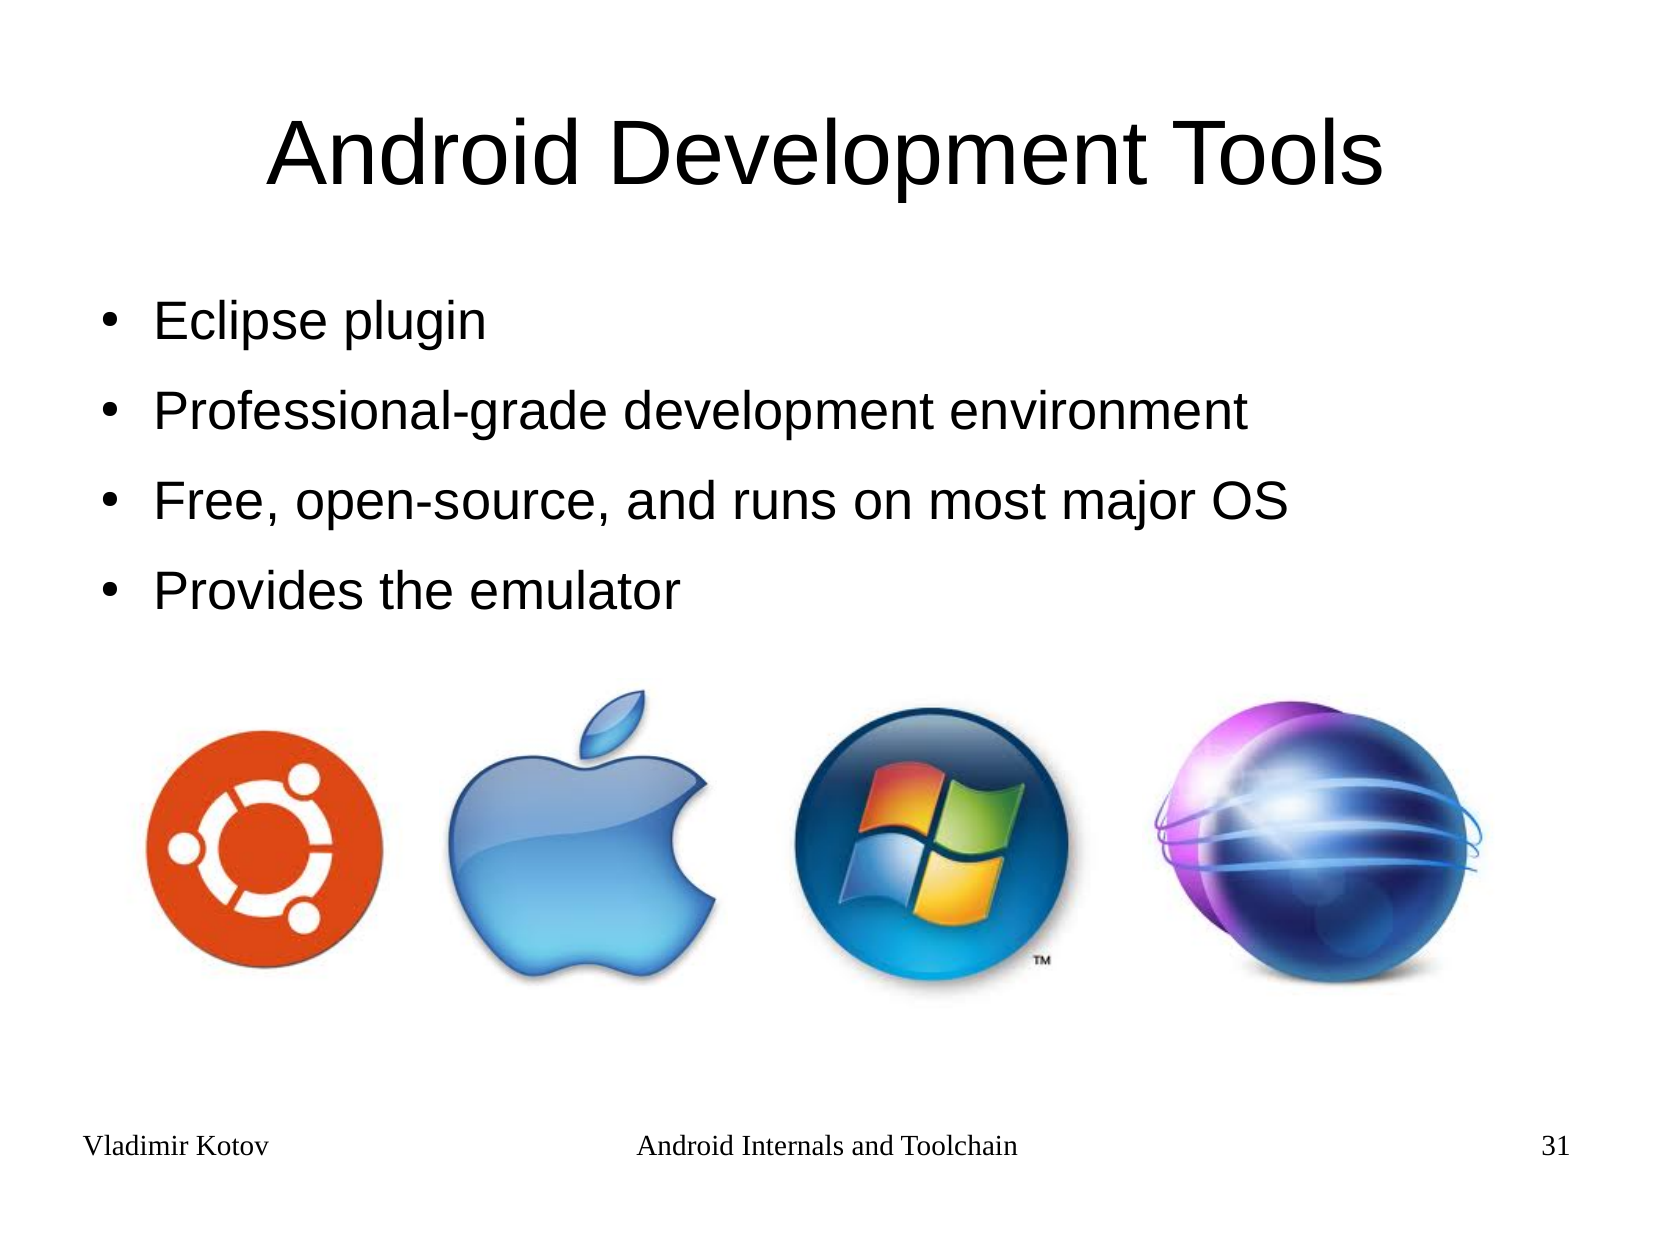

# Android Development Tools
Eclipse plugin
Professional-grade development environment
Free, open-source, and runs on most major OS
Provides the emulator
Vladimir Kotov
Android Internals and Toolchain
31